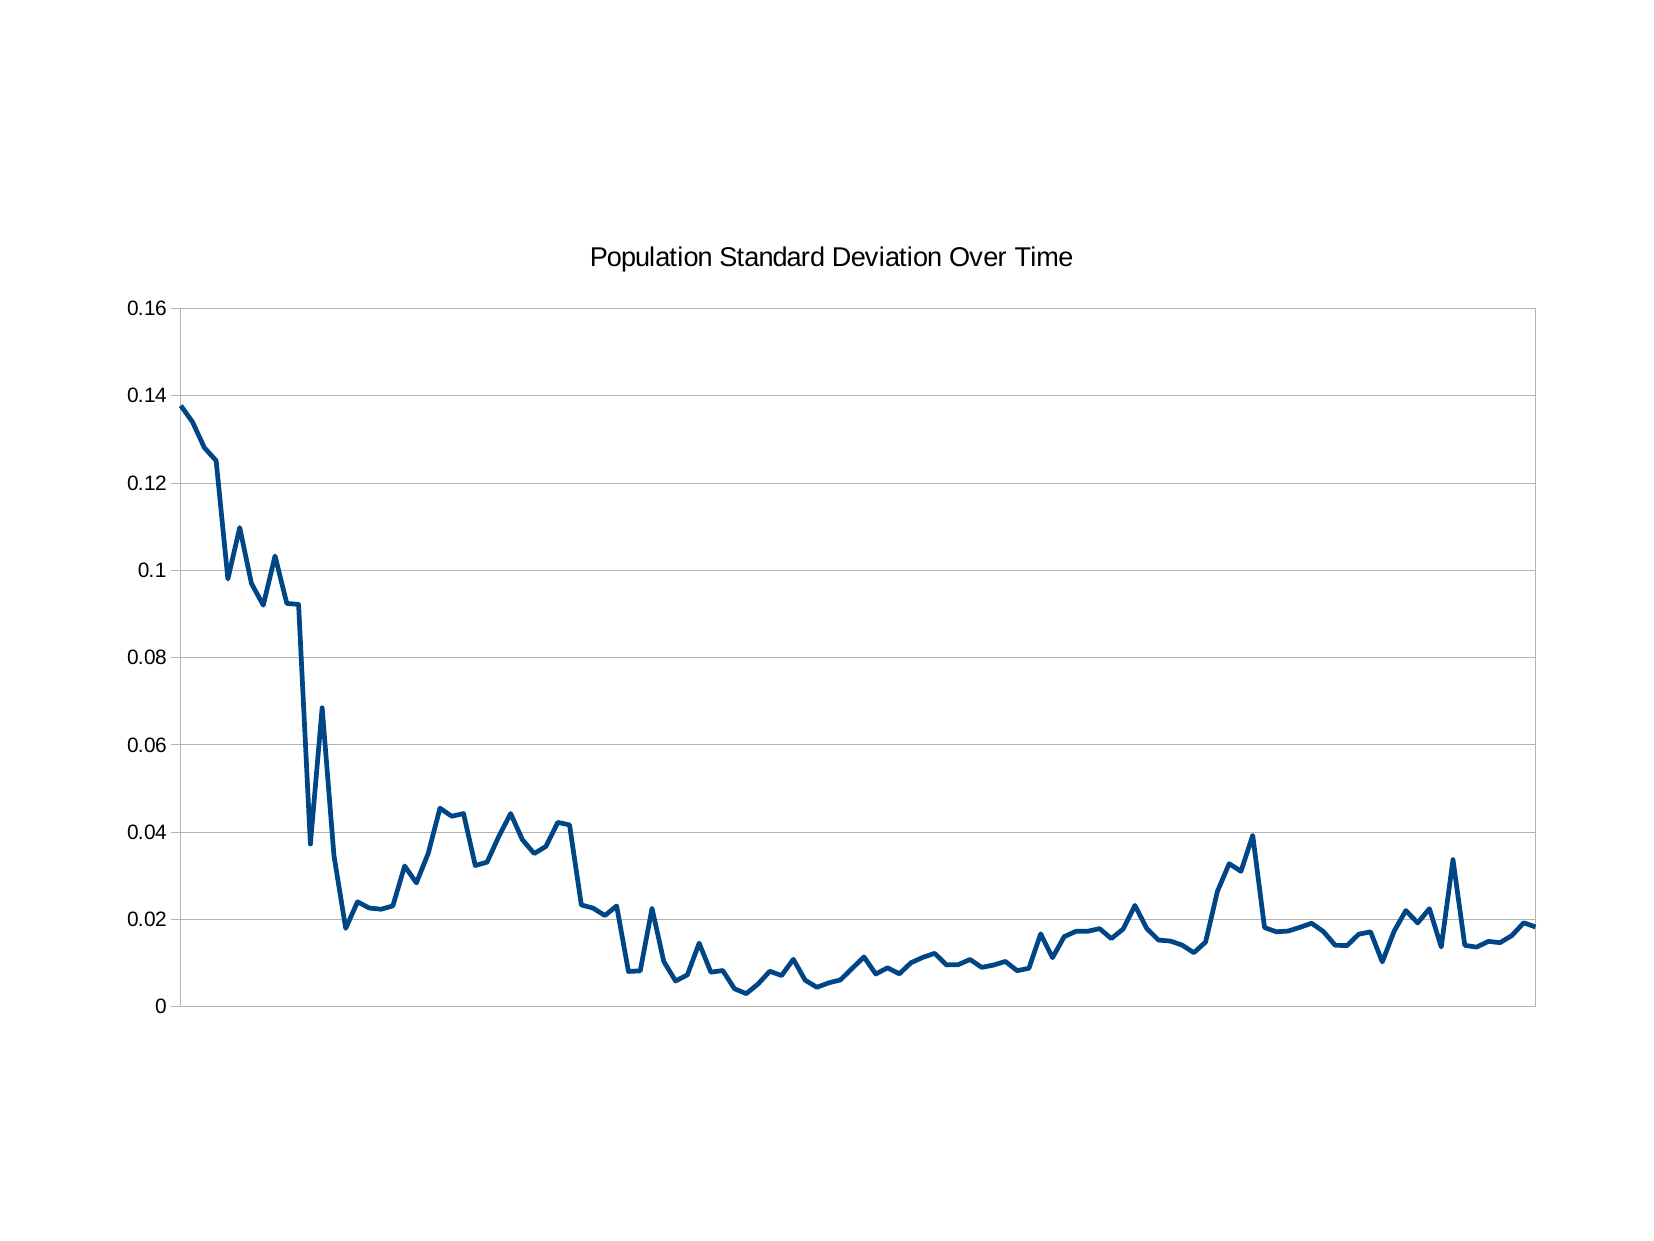

### Chart: Population Standard Deviation Over Time
| Category | Column X |
|---|---|
| 1 | 0.137762394398569 |
| 2 | 0.134007593472853 |
| 3 | 0.128151137700144 |
| 4 | 0.125148102021798 |
| 5 | 0.0980492115954933 |
| 6 | 0.109825392729147 |
| 7 | 0.0970166006146557 |
| 8 | 0.0920340579937219 |
| 9 | 0.10331045444499 |
| 10 | 0.0924435601559715 |
| 11 | 0.0922141787363244 |
| 12 | 0.0372695770345349 |
| 13 | 0.0685063363011185 |
| 14 | 0.0346390856489601 |
| 15 | 0.0179418845282824 |
| 16 | 0.02403085115852 |
| 17 | 0.0226114145923941 |
| 18 | 0.0223359808741125 |
| 19 | 0.0230925139295055 |
| 20 | 0.0322440118300144 |
| 21 | 0.0283737320674411 |
| 22 | 0.0351265091097769 |
| 23 | 0.0454926060860973 |
| 24 | 0.0436423818060851 |
| 25 | 0.044270707656237 |
| 26 | 0.0323535176584258 |
| 27 | 0.033130237892614 |
| 28 | 0.039036570072175 |
| 29 | 0.0442698321885063 |
| 30 | 0.0382654061334025 |
| 31 | 0.0350982673484643 |
| 32 | 0.0367479179232691 |
| 33 | 0.0422406814238589 |
| 34 | 0.0416637245712159 |
| 35 | 0.0233224316105091 |
| 36 | 0.0225819507867182 |
| 37 | 0.0208918426806598 |
| 38 | 0.023085827454792 |
| 39 | 0.00806790002676638 |
| 40 | 0.00821038083007362 |
| 41 | 0.0225257344021893 |
| 42 | 0.0103714762728925 |
| 43 | 0.00587433135884585 |
| 44 | 0.00728360752447463 |
| 45 | 0.0145539601468941 |
| 46 | 0.00789649069531021 |
| 47 | 0.00828850871931569 |
| 48 | 0.00412399486357887 |
| 49 | 0.00299112757784692 |
| 50 | 0.00519167428954406 |
| 51 | 0.00812725089783586 |
| 52 | 0.00714073510569797 |
| 53 | 0.0108561336417571 |
| 54 | 0.00607426133710357 |
| 55 | 0.0044439183510553 |
| 56 | 0.00545934364955207 |
| 57 | 0.0061392390040578 |
| 58 | 0.00879216109253244 |
| 59 | 0.011402712513735 |
| 60 | 0.0074978832511754 |
| 61 | 0.00890686155308612 |
| 62 | 0.00752796609010733 |
| 63 | 0.0100972062783042 |
| 64 | 0.0113117040323944 |
| 65 | 0.012234125777811 |
| 66 | 0.00957371542369129 |
| 67 | 0.00963081900115999 |
| 68 | 0.0108236844361554 |
| 69 | 0.00901198521200587 |
| 70 | 0.00953721969616585 |
| 71 | 0.0103760253236131 |
| 72 | 0.00825532542029324 |
| 73 | 0.00880547959409241 |
| 74 | 0.0166987186624236 |
| 75 | 0.011230329173253 |
| 76 | 0.0160614594071243 |
| 77 | 0.0172808273749379 |
| 78 | 0.0172854032337414 |
| 79 | 0.0178847660713454 |
| 80 | 0.0156036927505952 |
| 81 | 0.0178060121264325 |
| 82 | 0.0232001486855067 |
| 83 | 0.0179375083915307 |
| 84 | 0.0152545755708889 |
| 85 | 0.015048743664157 |
| 86 | 0.0141177841011901 |
| 87 | 0.0123827577998449 |
| 88 | 0.0148121695840569 |
| 89 | 0.0264203383517341 |
| 90 | 0.0327738410265868 |
| 91 | 0.031026871846395 |
| 92 | 0.0392574308595152 |
| 93 | 0.0181274255749035 |
| 94 | 0.0171704839269185 |
| 95 | 0.0173289669503144 |
| 96 | 0.0181822603196889 |
| 97 | 0.019113351405428 |
| 98 | 0.0172261769968817 |
| 99 | 0.0140900421419793 |
| 100 | 0.0139965300148206 |
| 101 | 0.0166192669914463 |
| 102 | 0.0171504844855408 |
| 103 | 0.0102651060622913 |
| 104 | 0.0173054127357583 |
| 105 | 0.0220236445693589 |
| 106 | 0.0192047094692382 |
| 107 | 0.0224614817341765 |
| 108 | 0.0136787823797514 |
| 109 | 0.0337032377901737 |
| 110 | 0.0140545432491218 |
| 111 | 0.013647437916218 |
| 112 | 0.0149568593547086 |
| 113 | 0.0146790018623655 |
| 114 | 0.0163108568505107 |
| 115 | 0.0192218610443013 |
| 116 | 0.0182843753450546 |